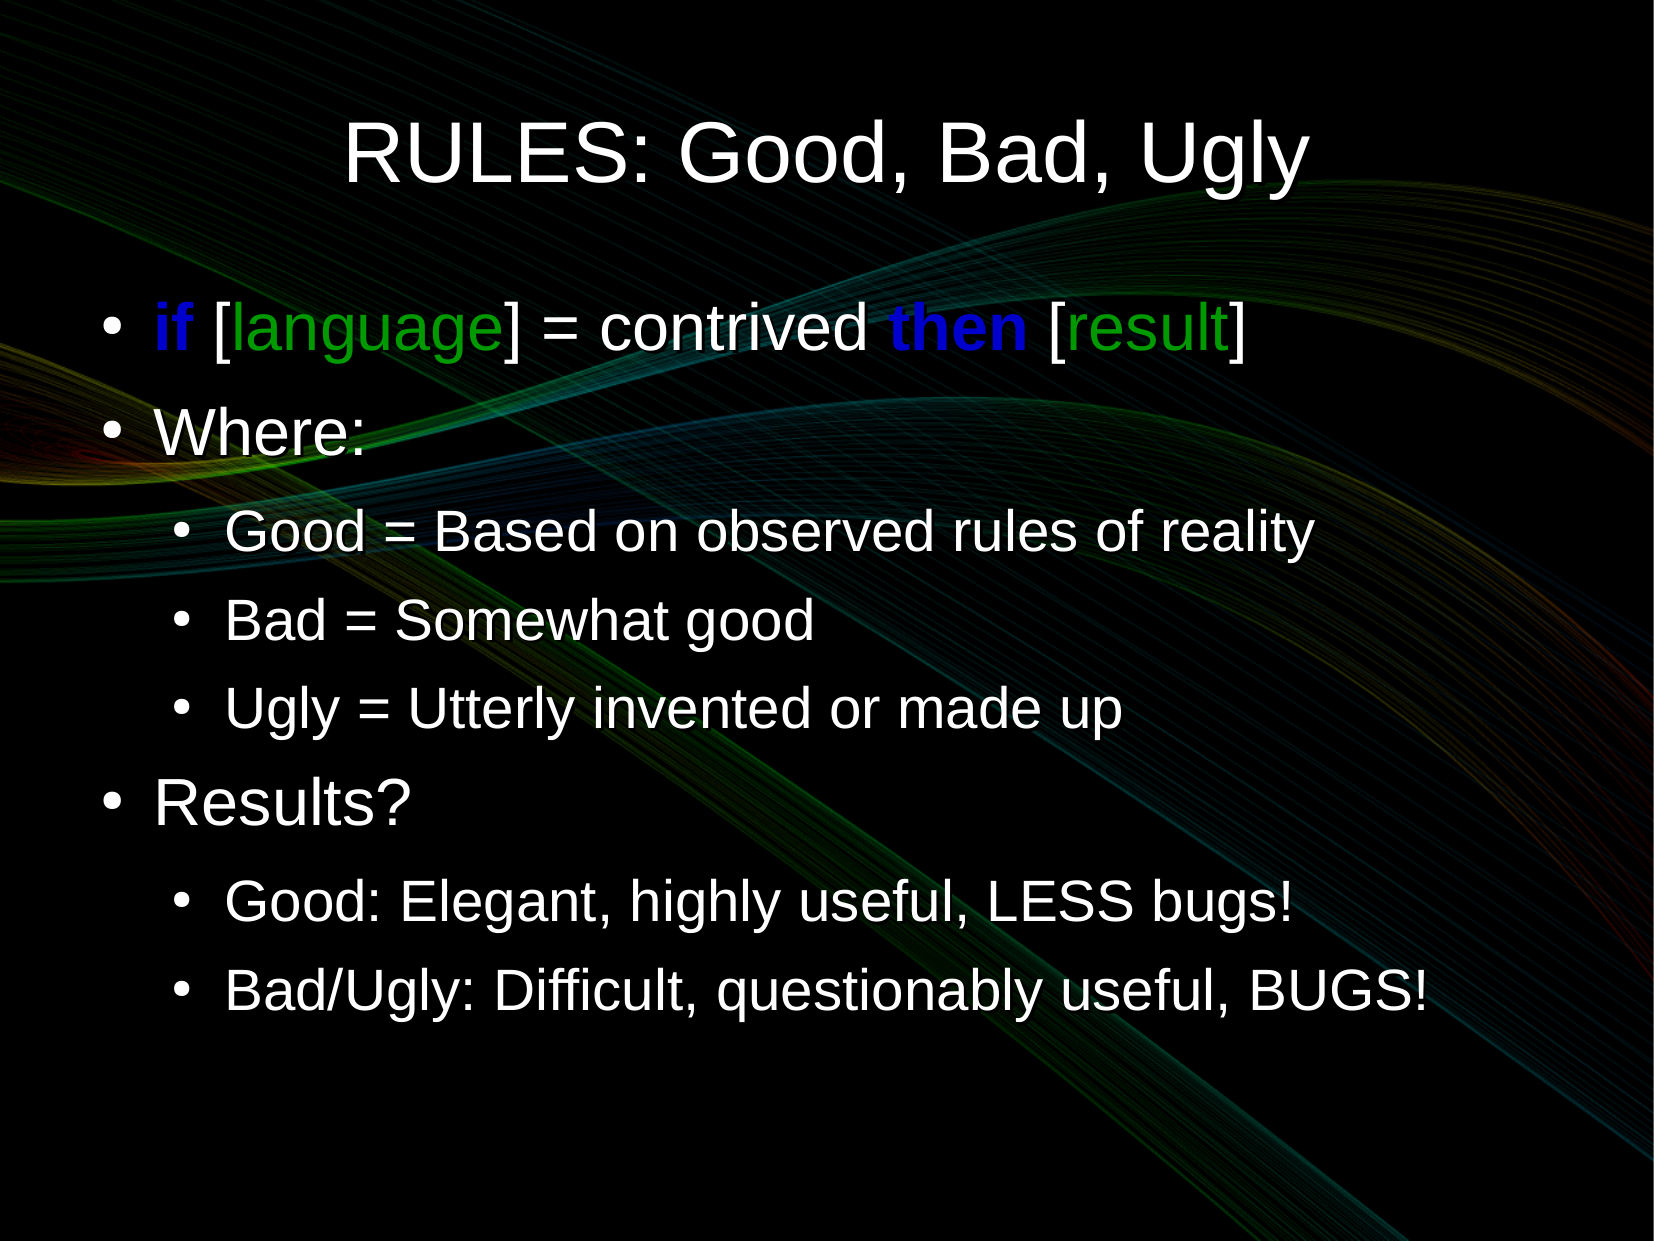

# RULES: Good, Bad, Ugly
if [language] = contrived then [result]
Where:
Good = Based on observed rules of reality
Bad = Somewhat good
Ugly = Utterly invented or made up
Results?
Good: Elegant, highly useful, LESS bugs!
Bad/Ugly: Difficult, questionably useful, BUGS!